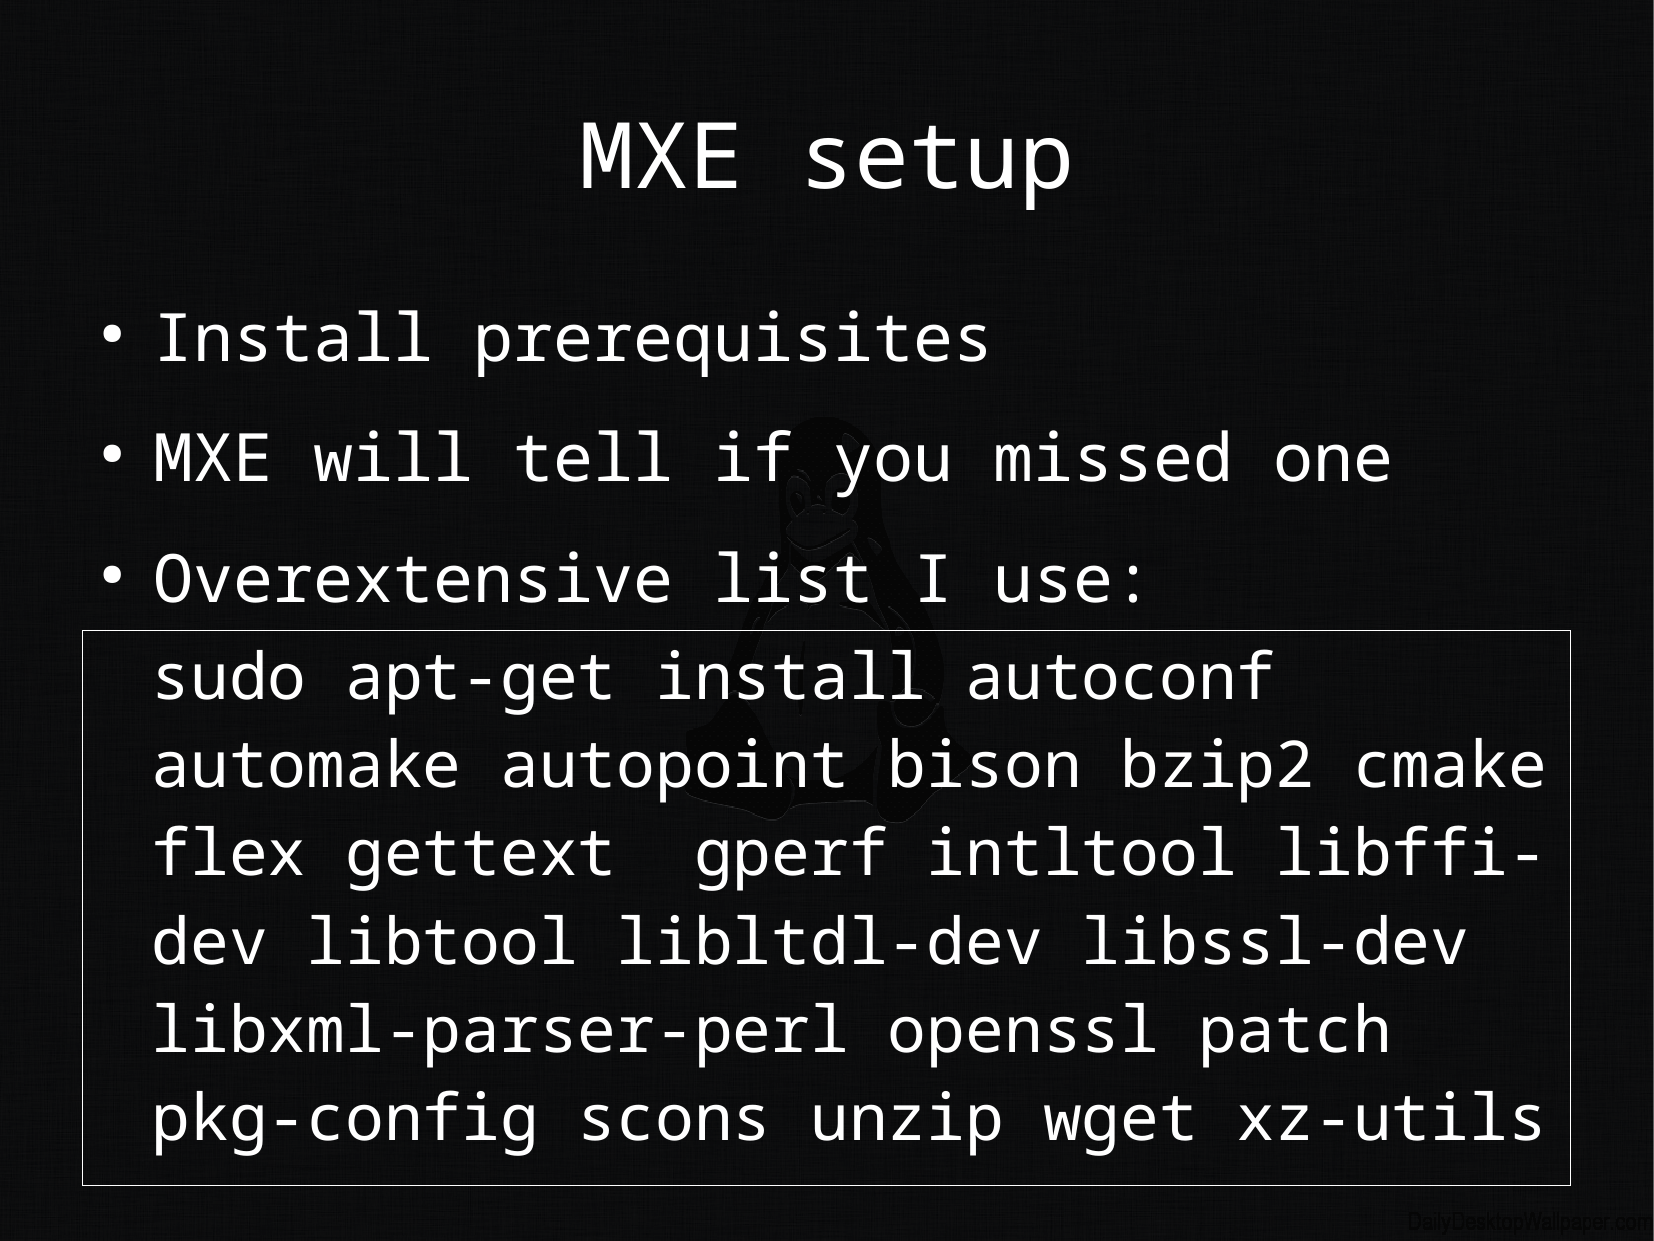

# MXE setup
Install prerequisites
MXE will tell if you missed one
Overextensive list I use:
sudo apt-get install autoconf automake autopoint bison bzip2 cmake flex gettext gperf intltool libffi-dev libtool libltdl-dev libssl-dev libxml-parser-perl openssl patch pkg-config scons unzip wget xz-utils